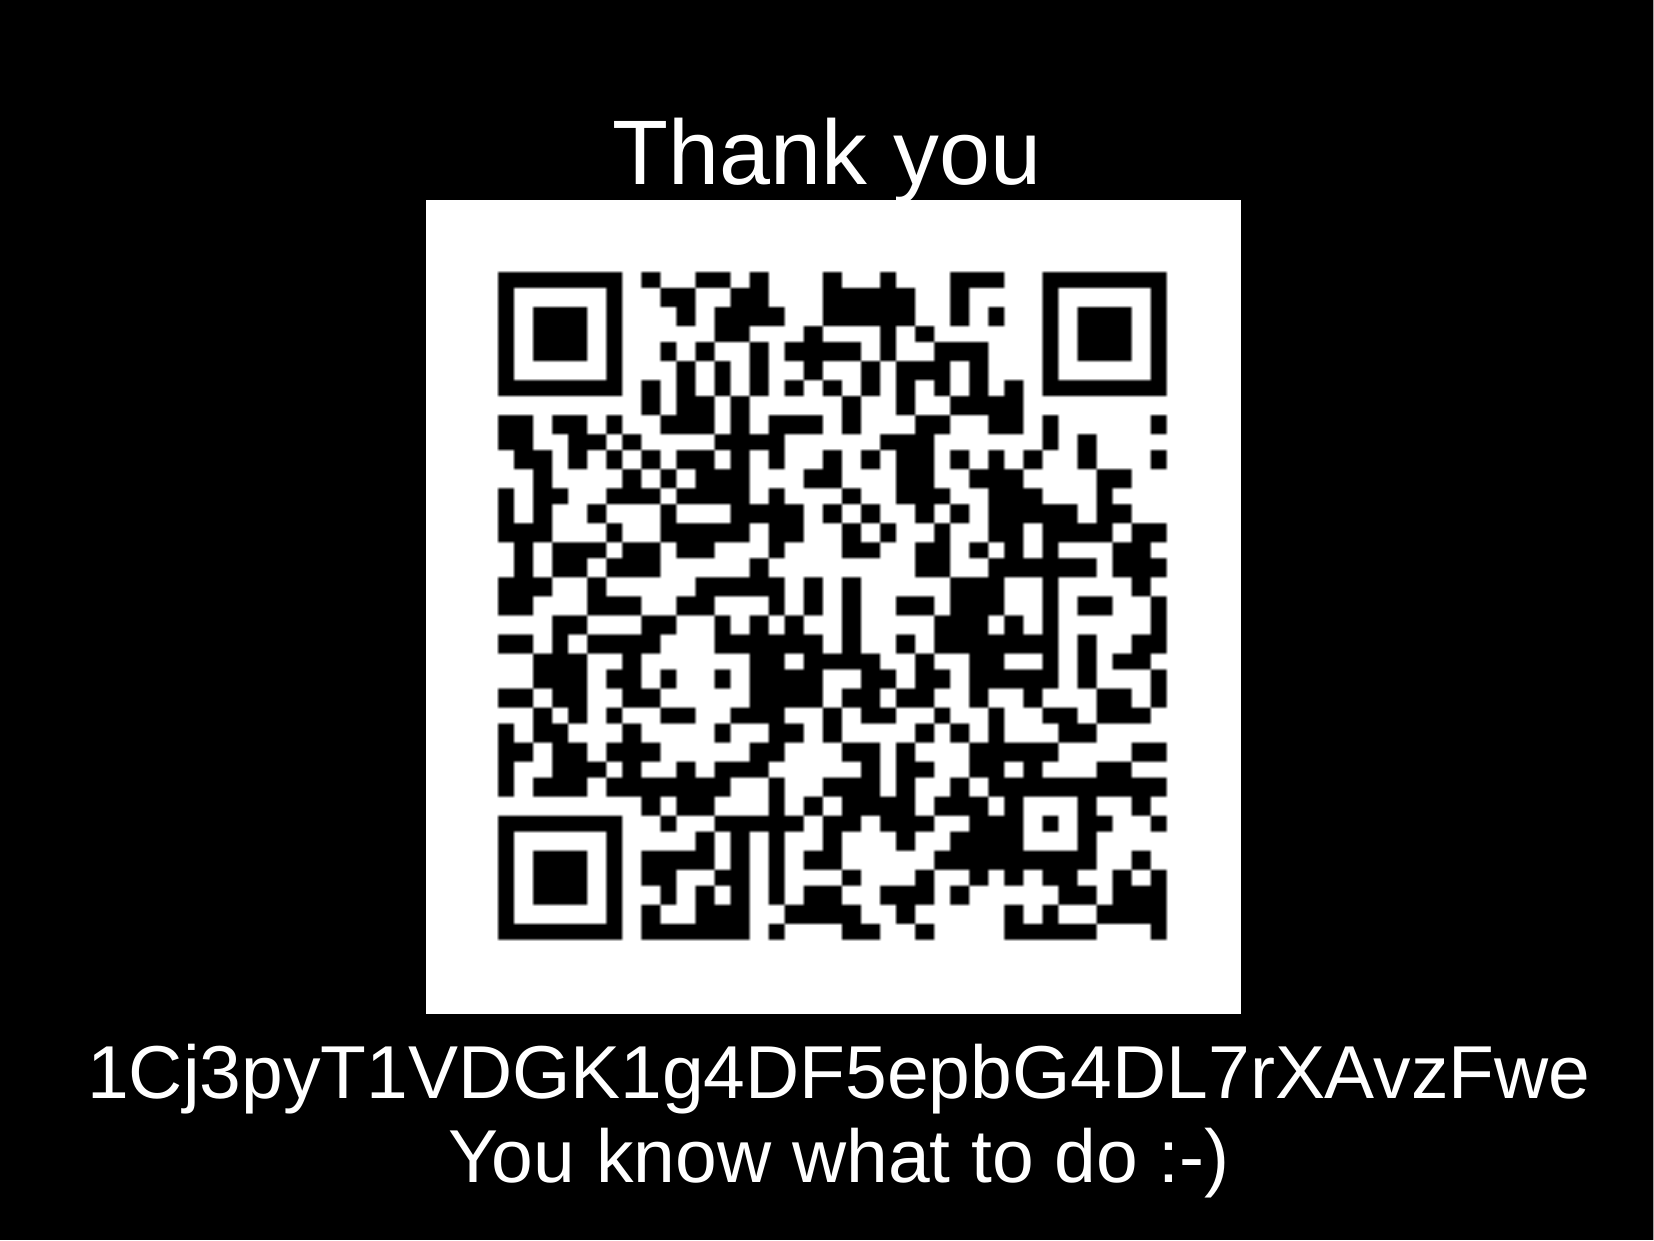

# Thank you
1Cj3pyT1VDGK1g4DF5epbG4DL7rXAvzFwe
You know what to do :-)